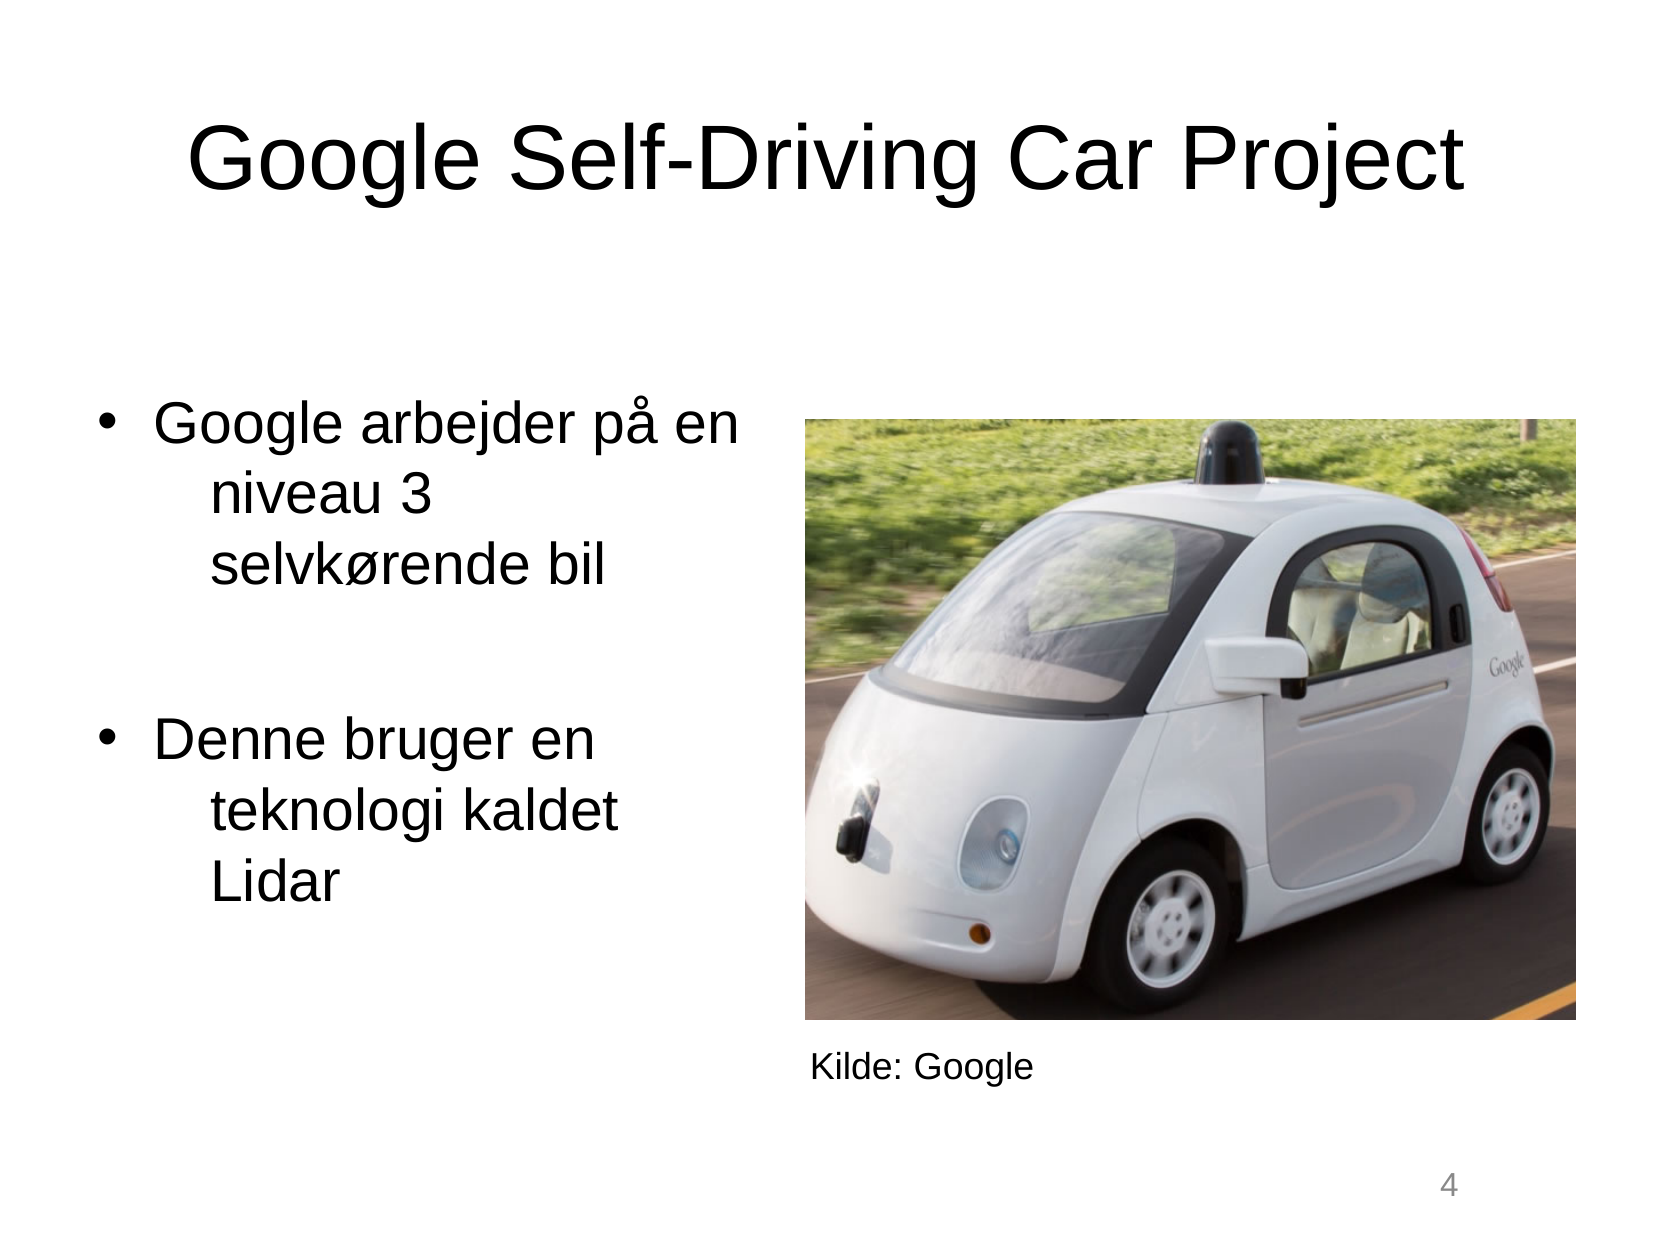

# Google Self-Driving Car Project
Google arbejder på en niveau 3 selvkørende bil
Denne bruger en teknologi kaldet Lidar
Kilde: Google